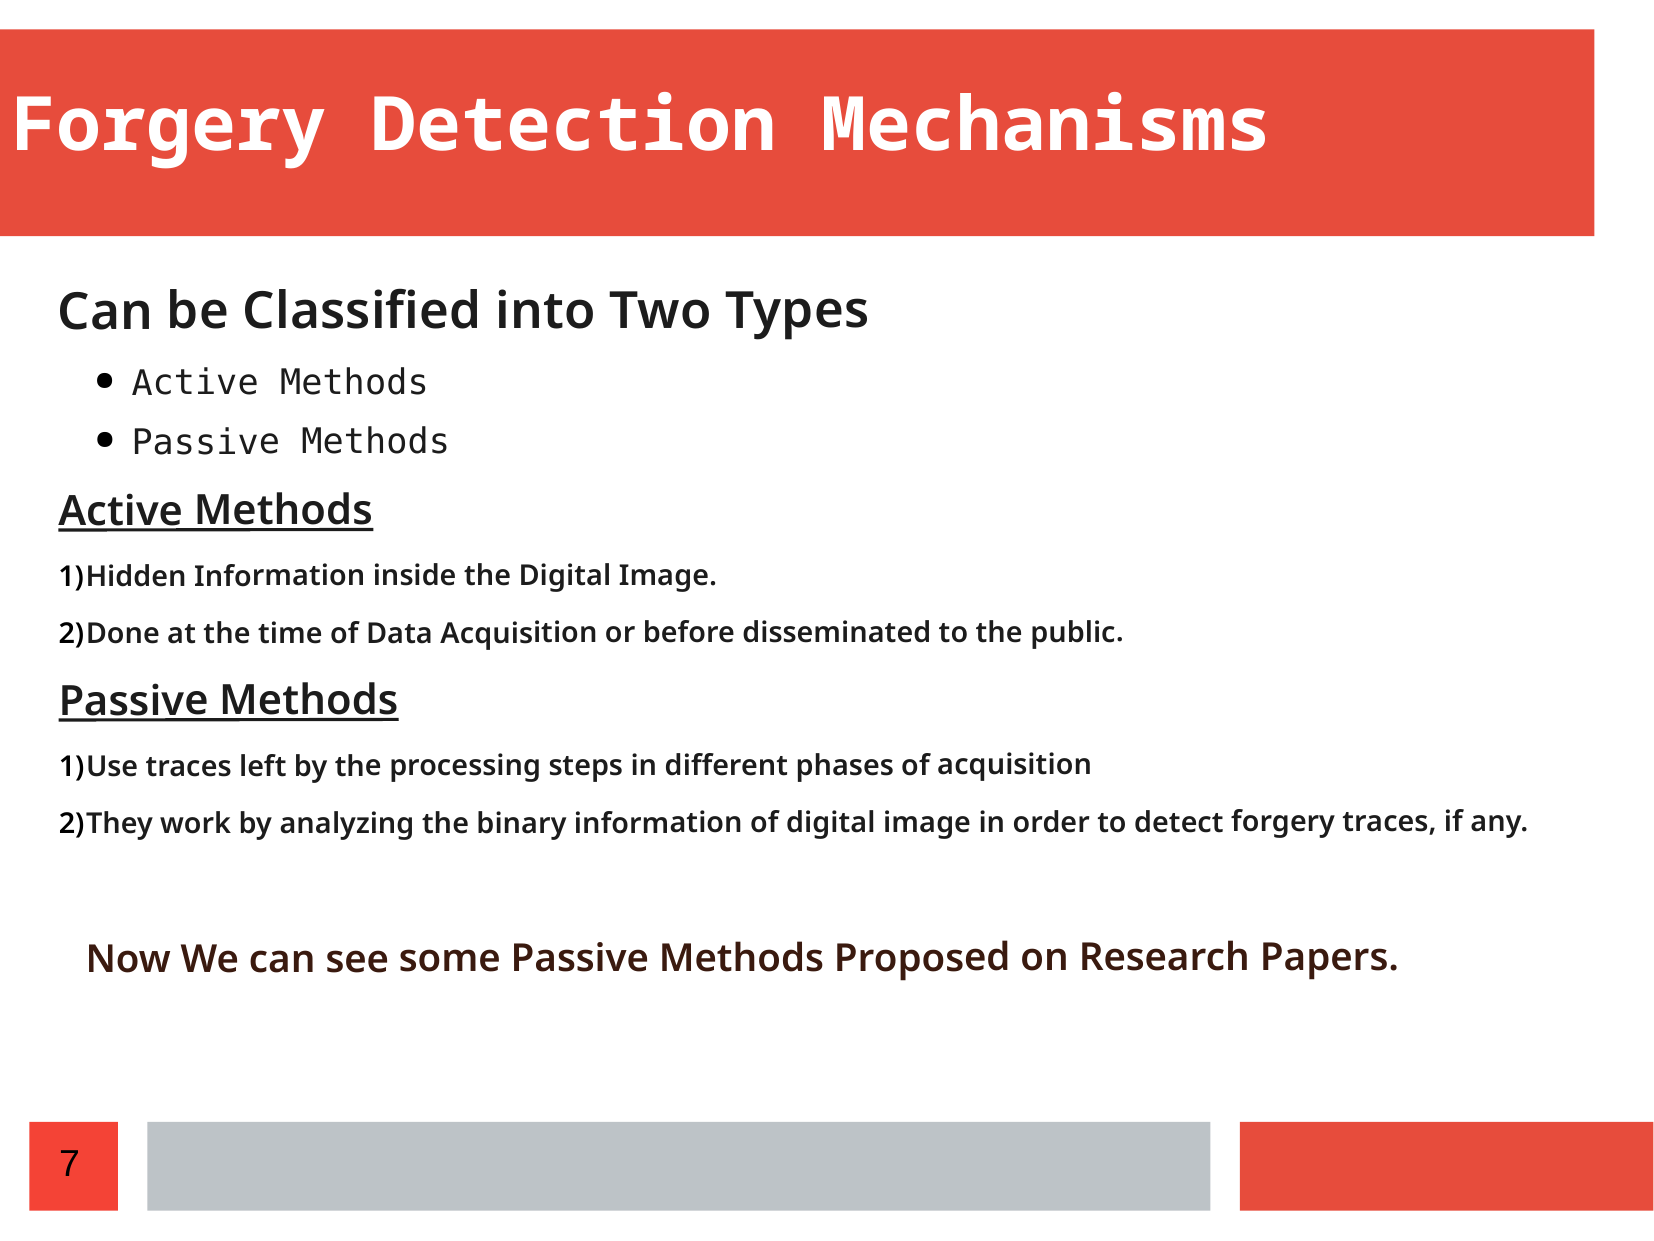

Forgery Detection Mechanisms
# Can be Classified into Two Types
 Active Methods
 Passive Methods
Active Methods
 Hidden Information inside the Digital Image.
 Done at the time of Data Acquisition or before disseminated to the public.
Passive Methods
 Use traces left by the processing steps in different phases of acquisition
 They work by analyzing the binary information of digital image in order to detect forgery traces, if any.
Now We can see some Passive Methods Proposed on Research Papers.